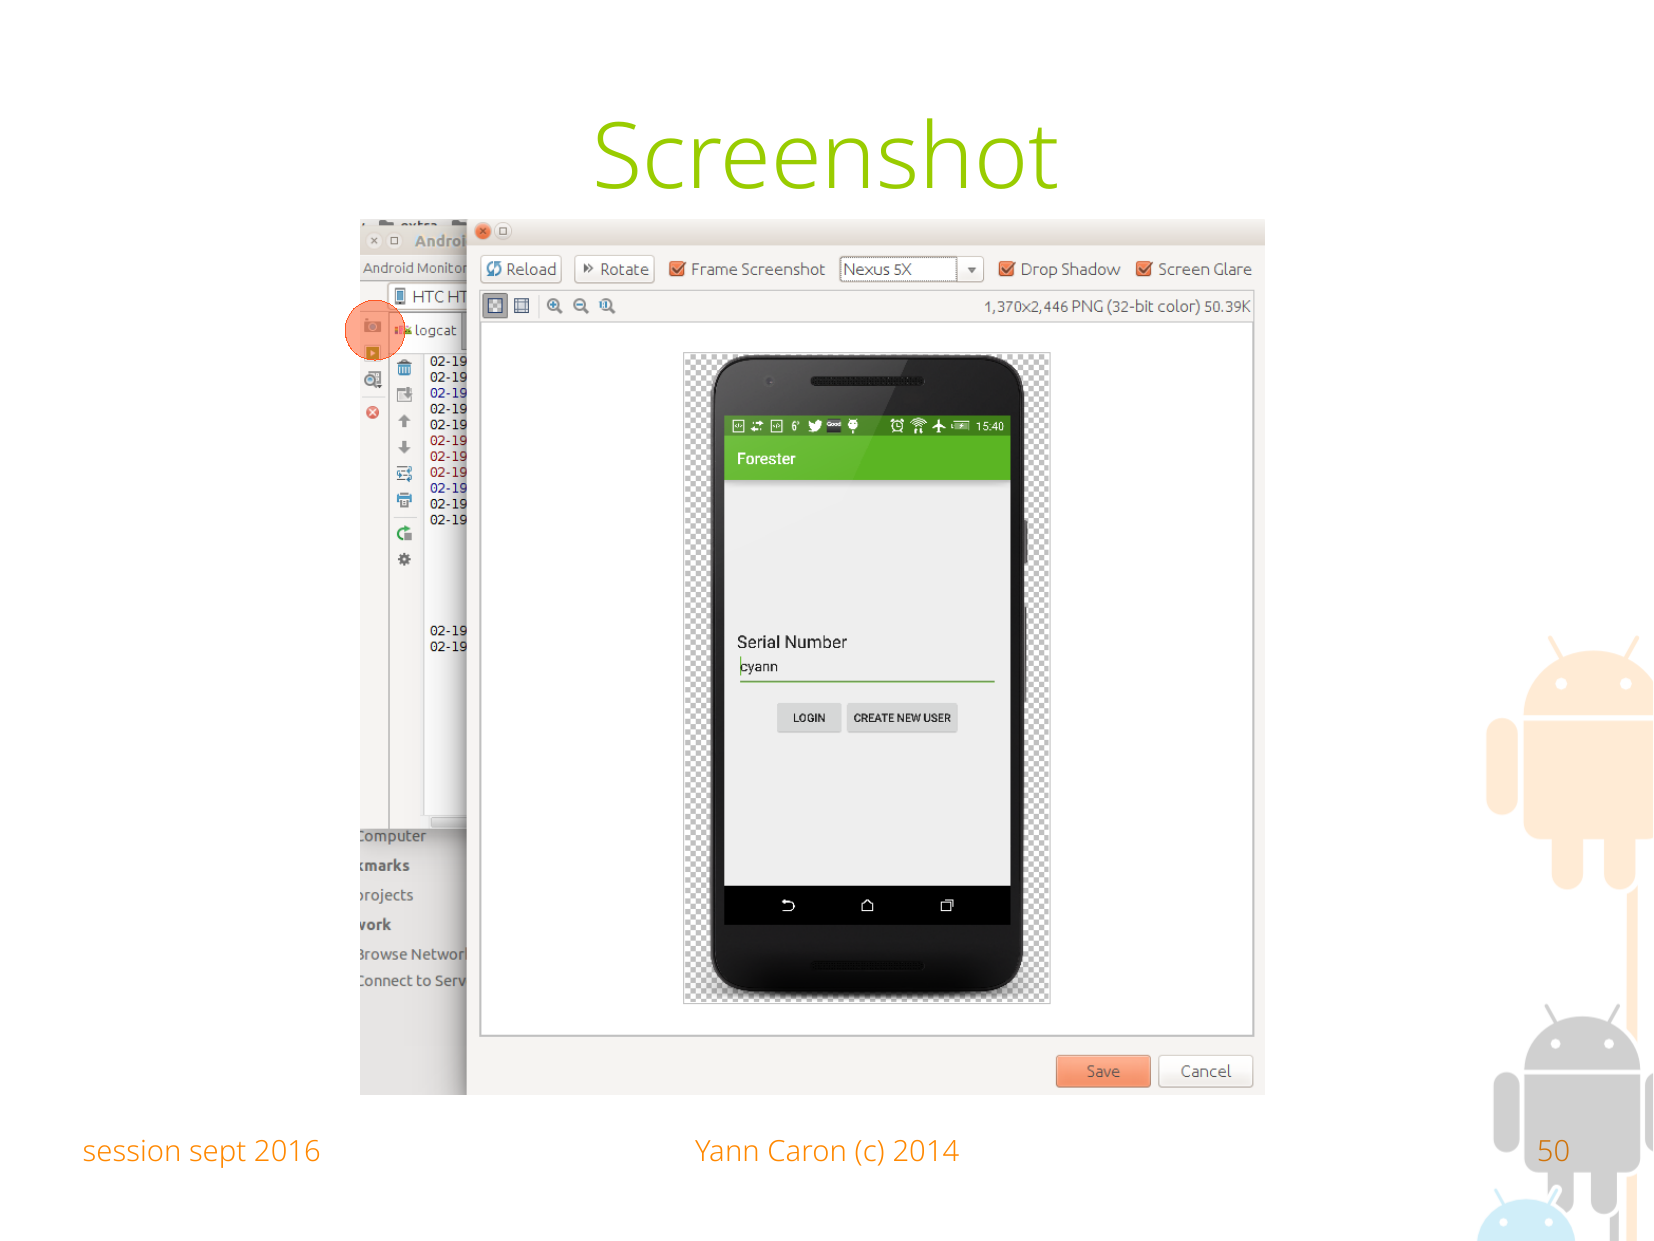

# Screenshot
session sept 2016
Yann Caron (c) 2014
50